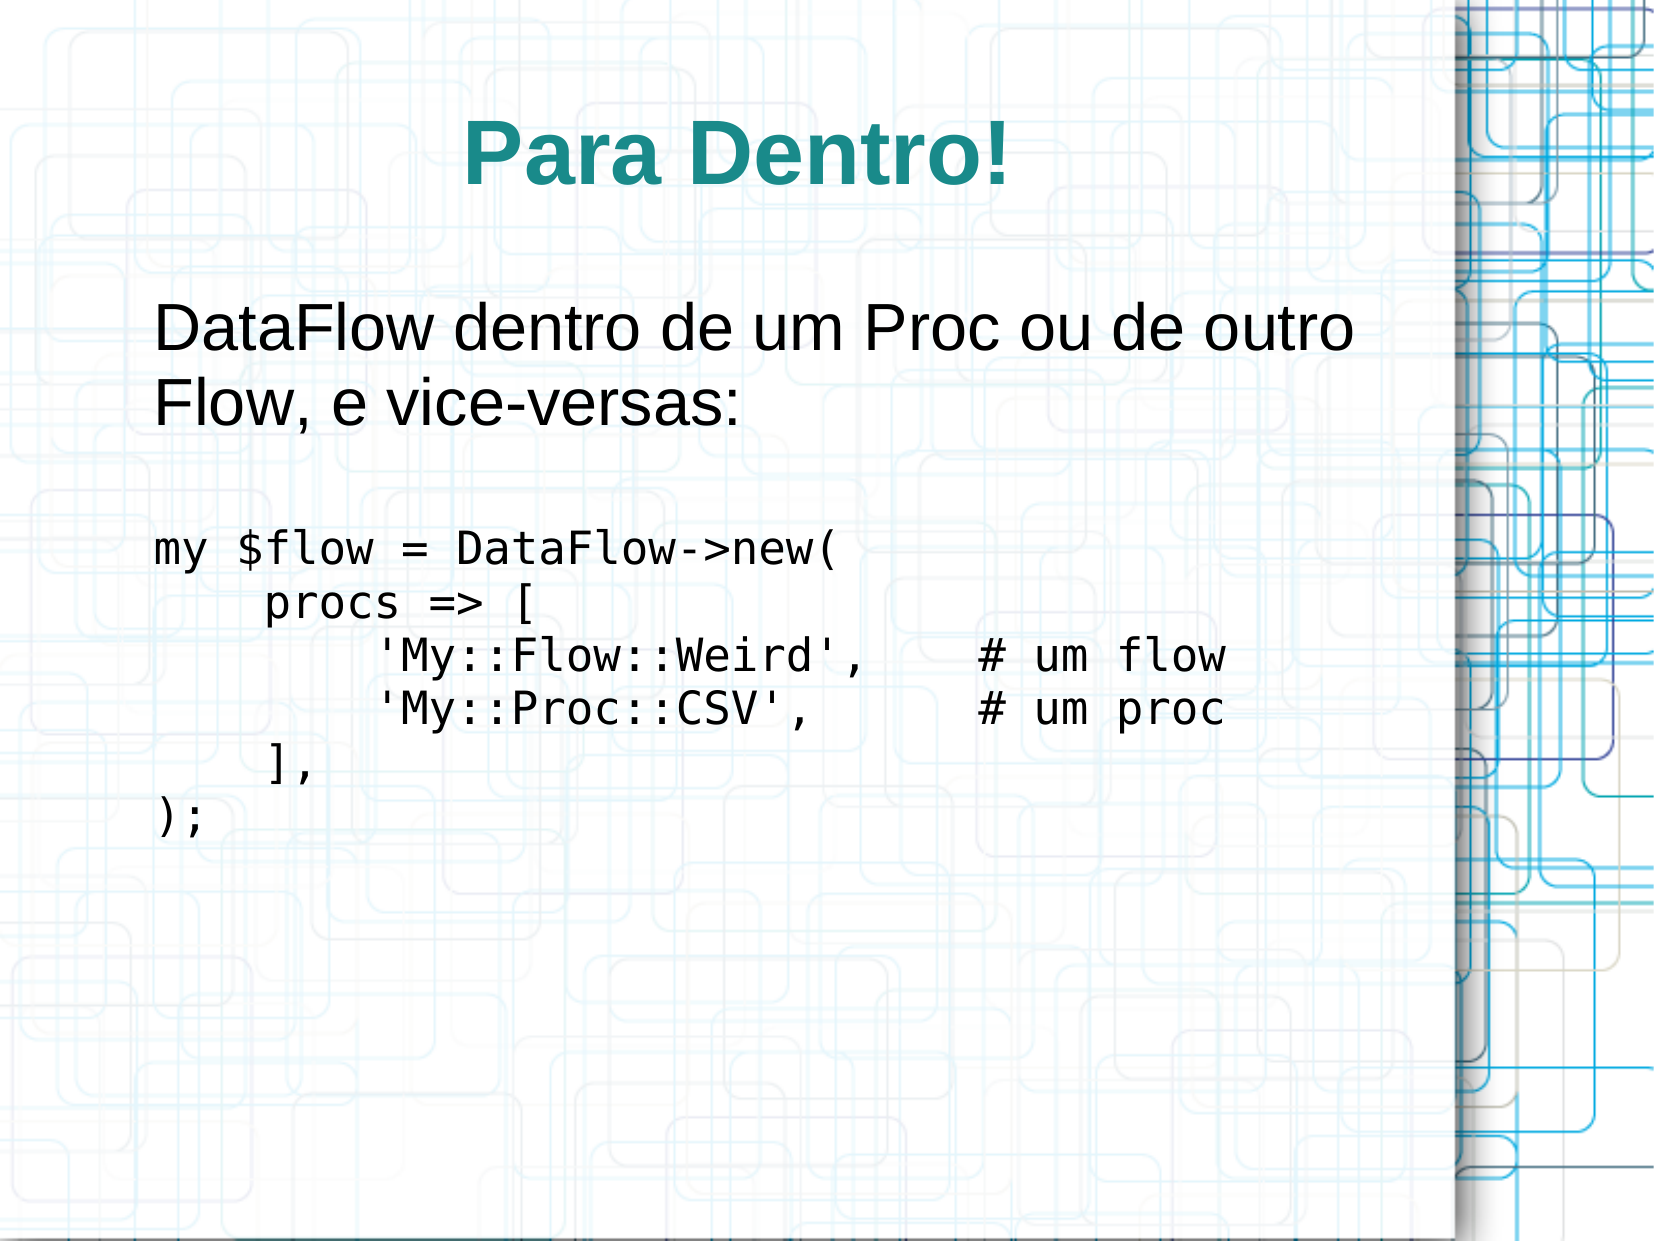

# Para Dentro!
DataFlow dentro de um Proc ou de outro Flow, e vice-versas:
my $flow = DataFlow->new(
 procs => [
 'My::Flow::Weird', # um flow
 'My::Proc::CSV', # um proc
 ],
);